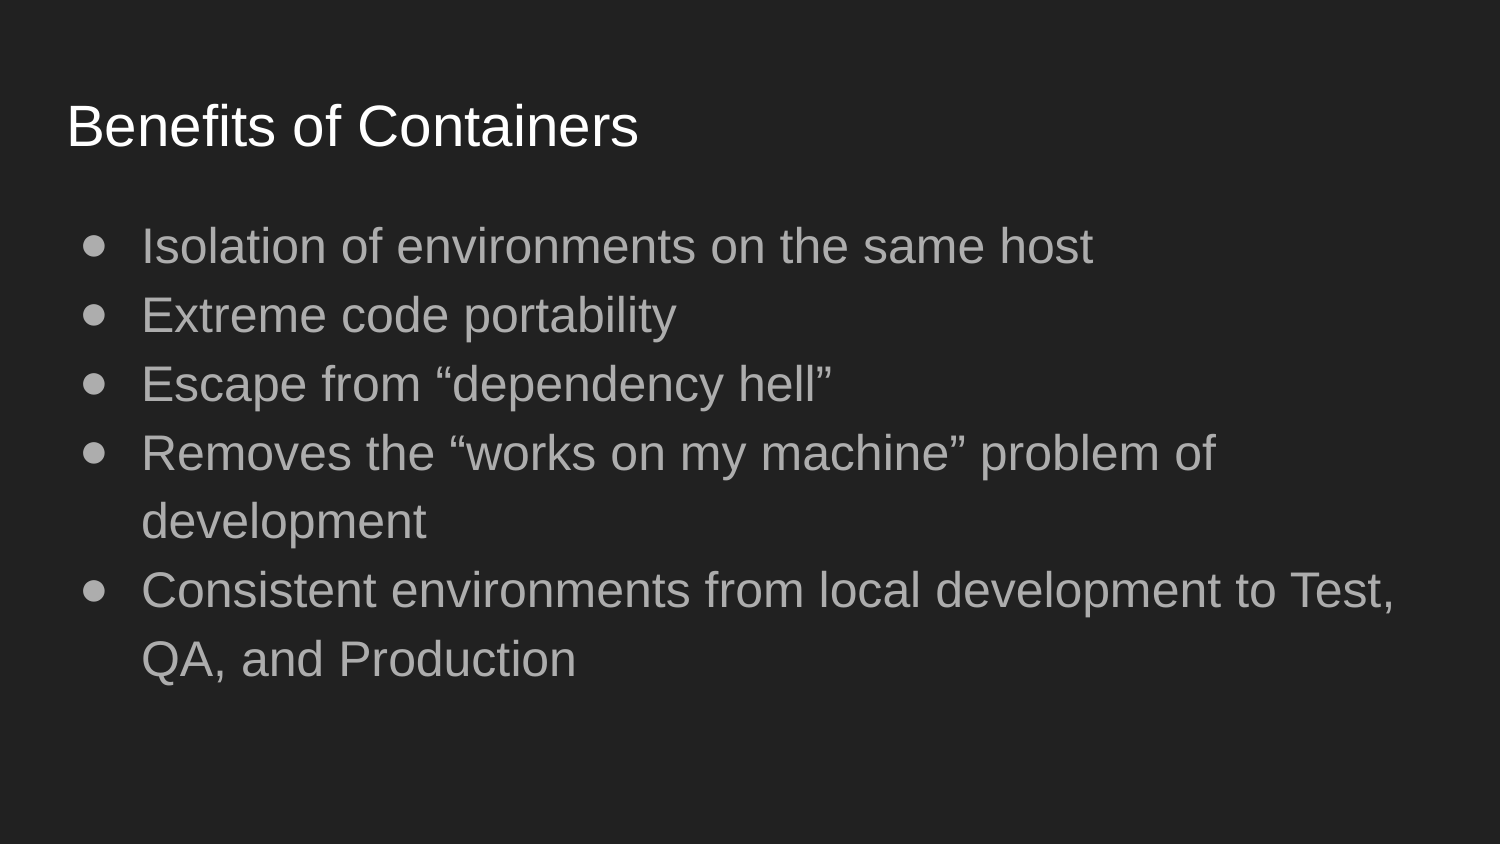

# Benefits of Containers
Isolation of environments on the same host
Extreme code portability
Escape from “dependency hell”
Removes the “works on my machine” problem of development
Consistent environments from local development to Test, QA, and Production